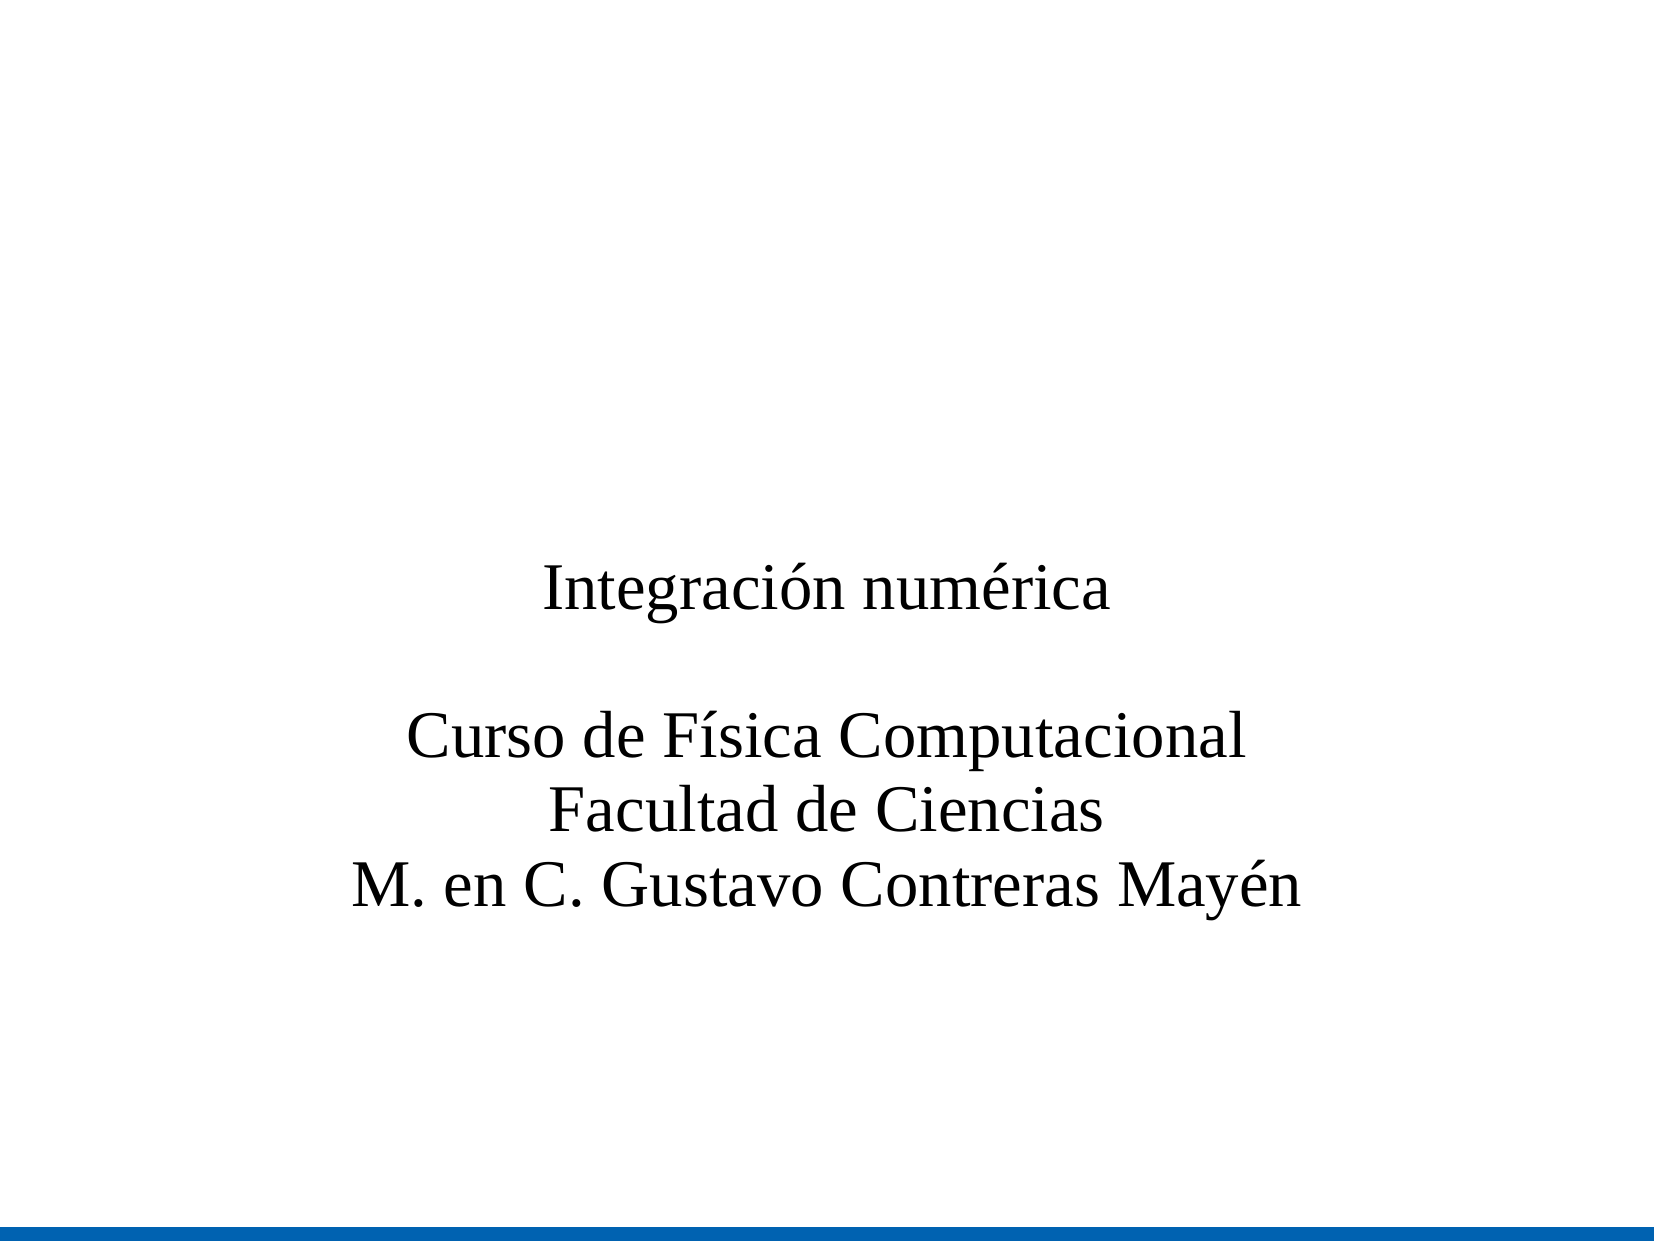

#
Integración numérica
Curso de Física Computacional
Facultad de Ciencias
M. en C. Gustavo Contreras Mayén